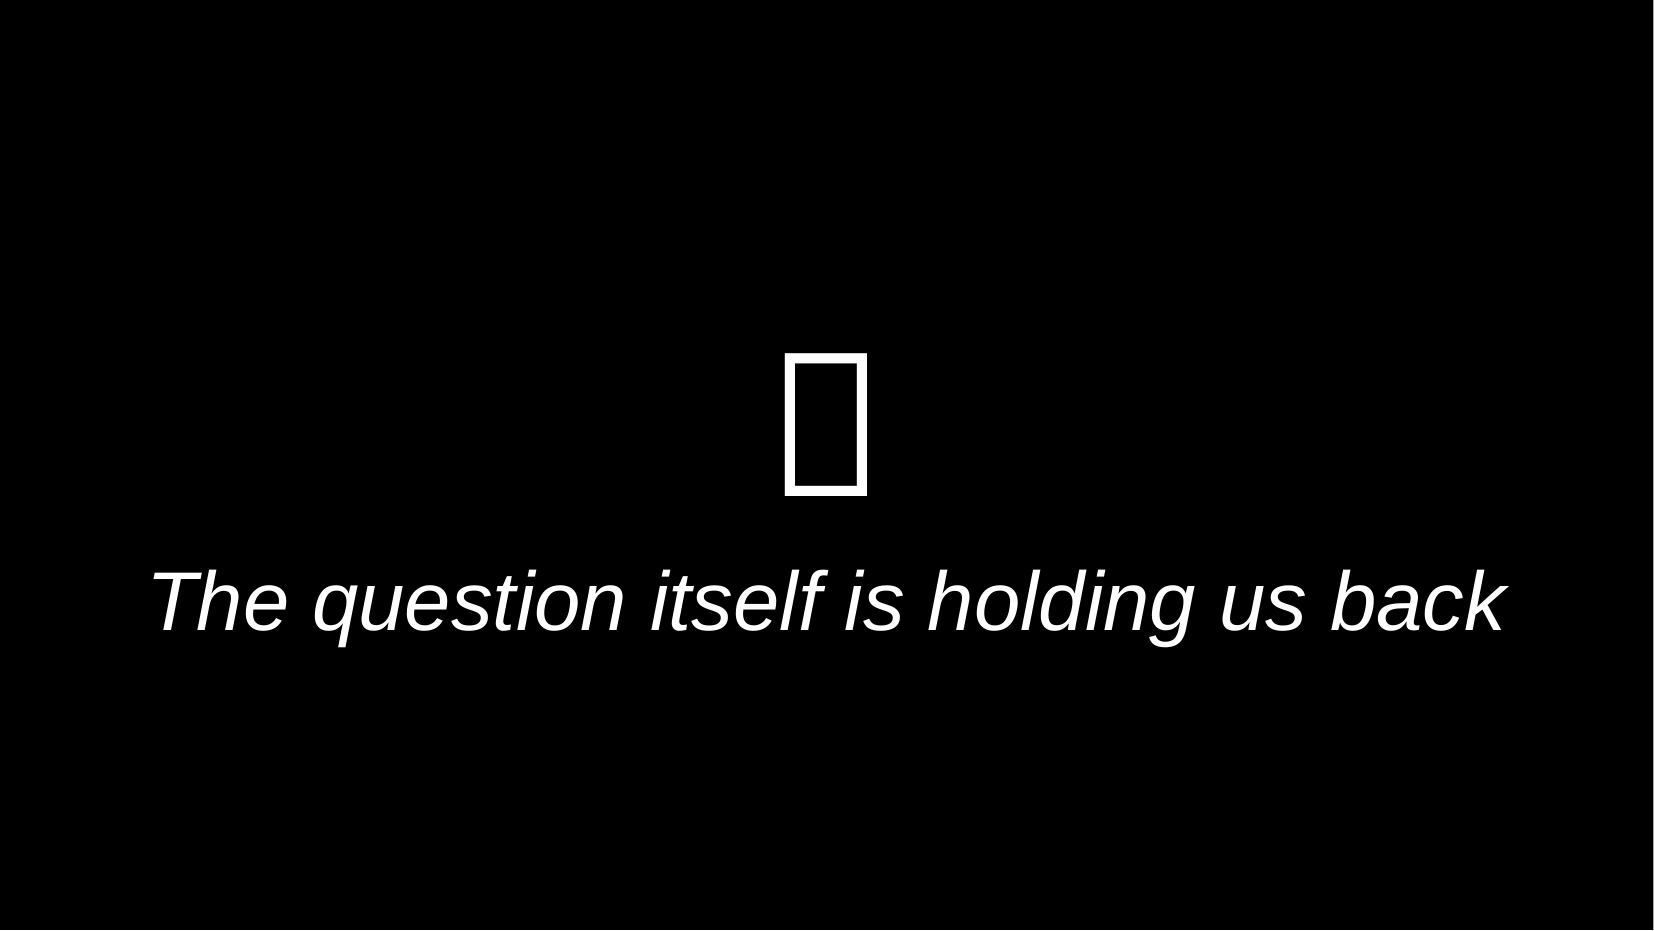

# 💡
The question itself is holding us back